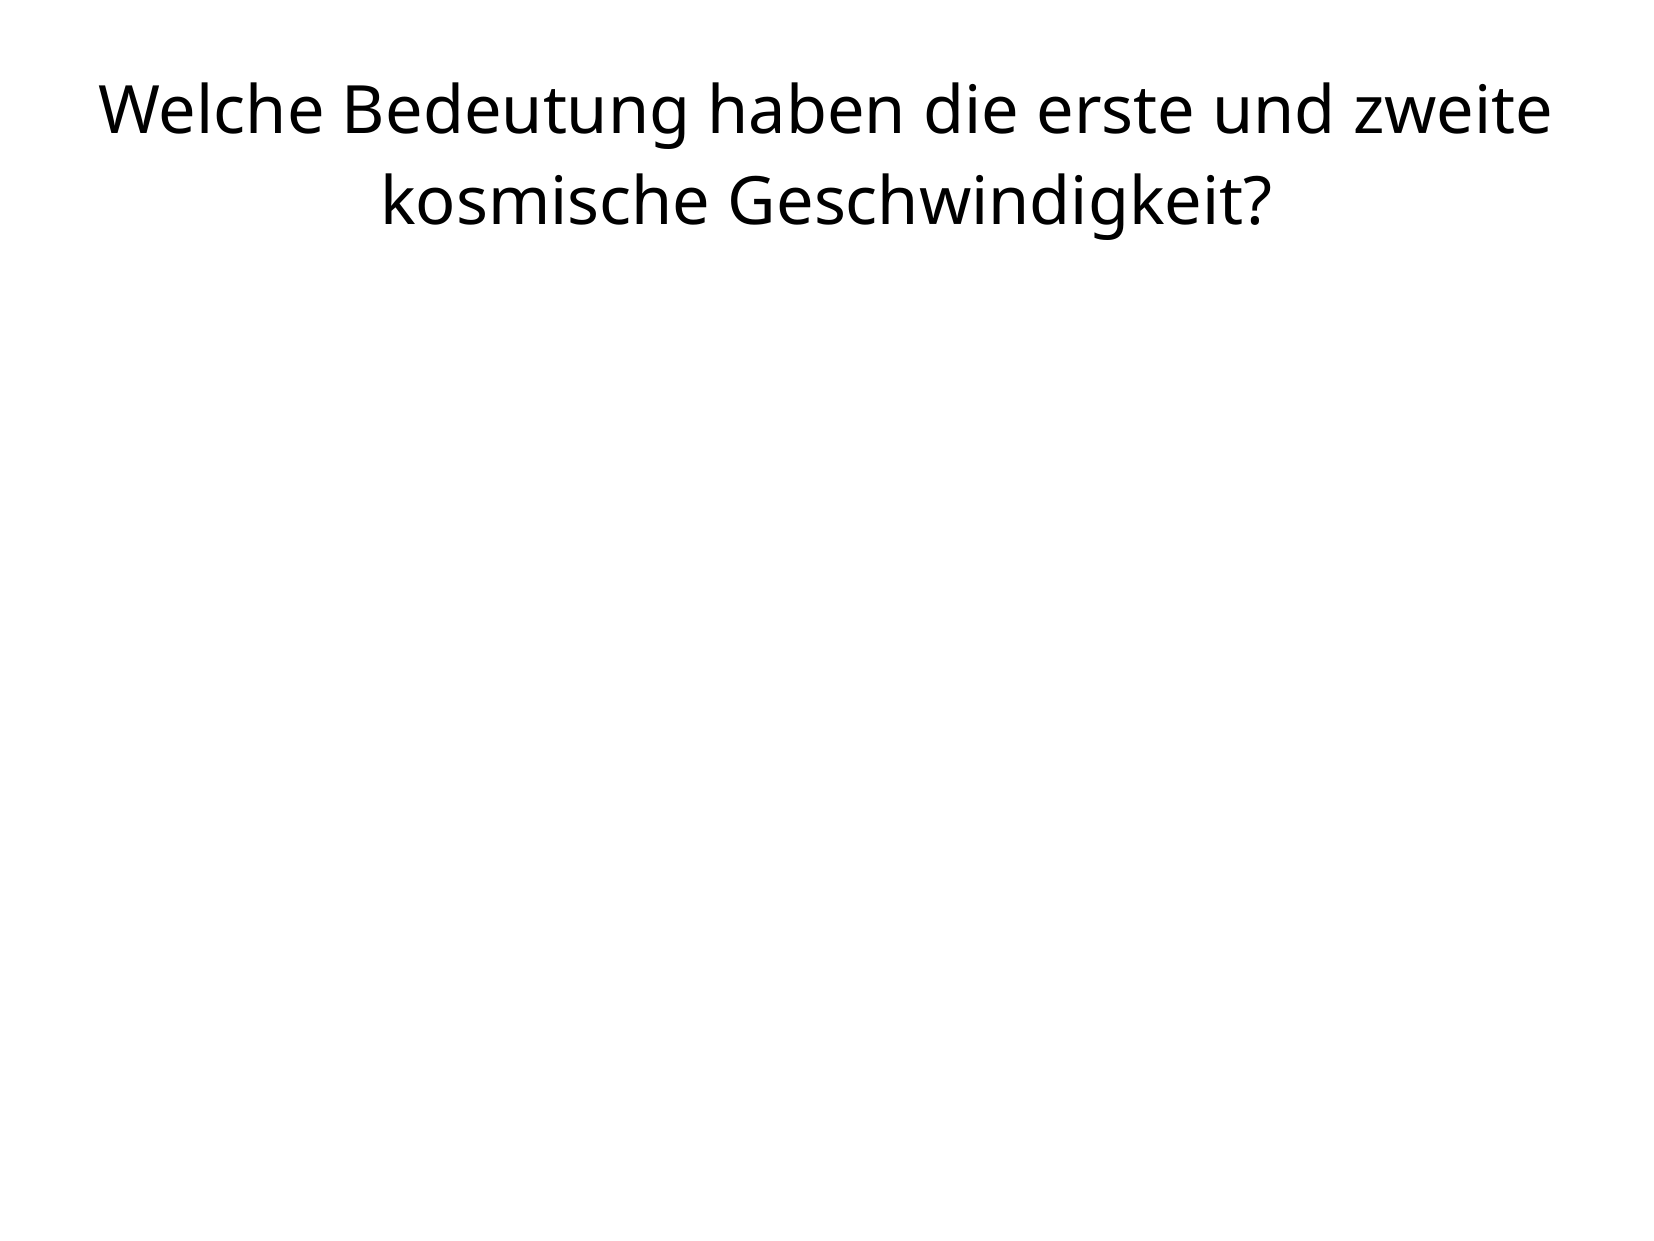

# Welche Bedeutung haben die erste und zweite kosmische Geschwindigkeit?